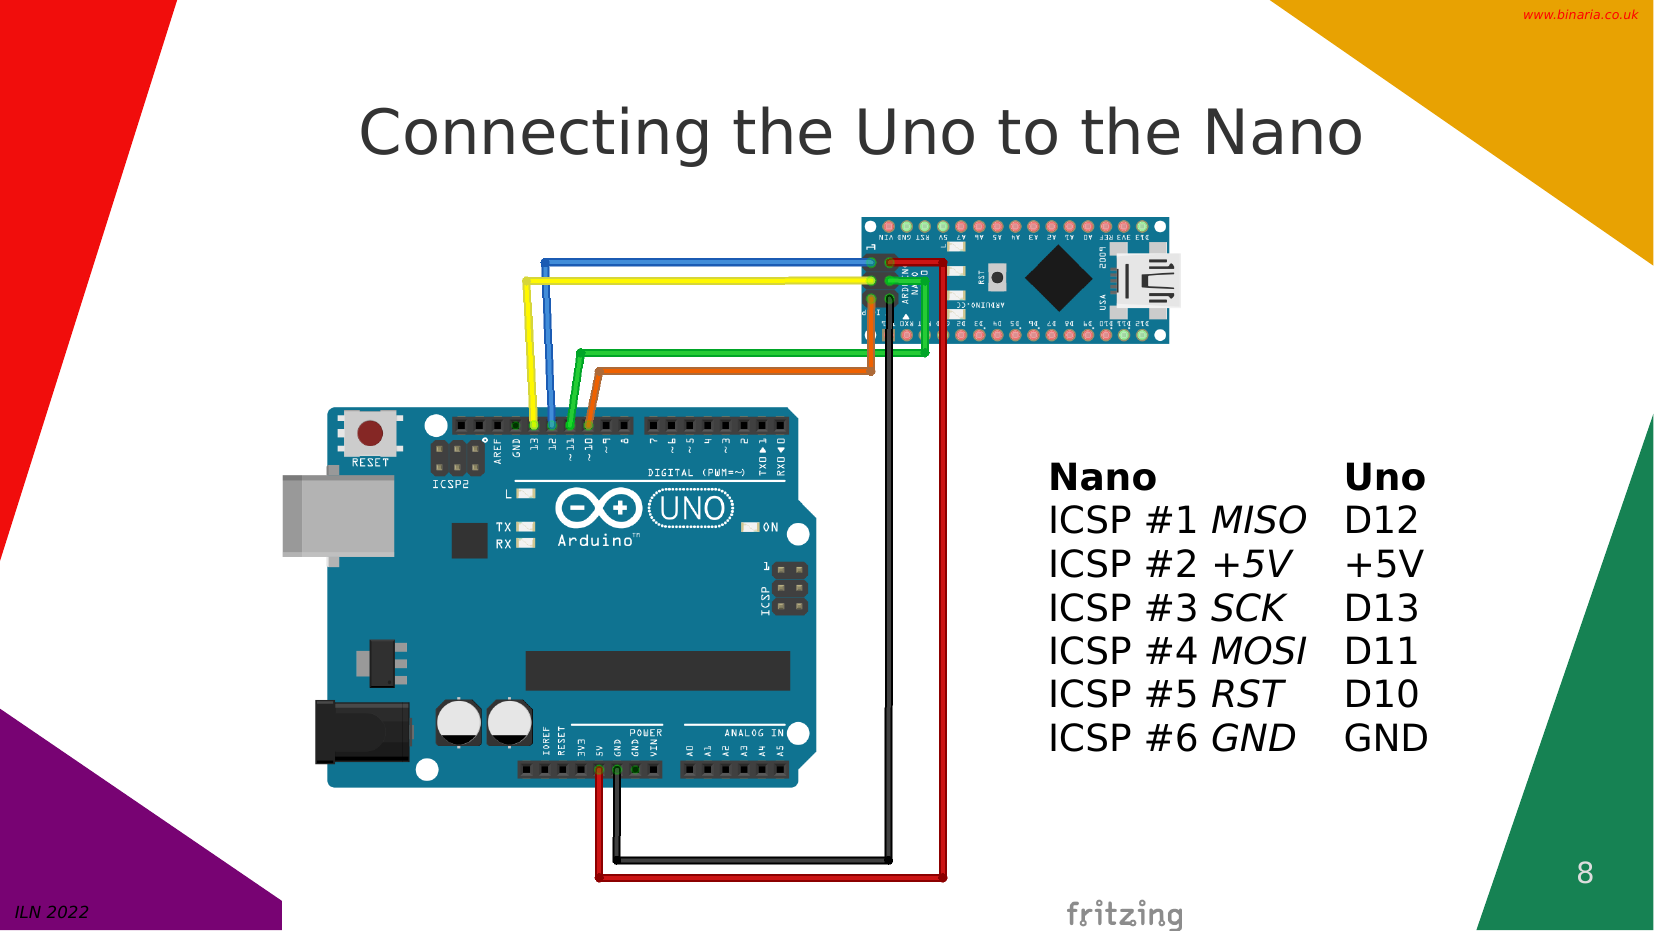

www.binaria.co.uk
# Connecting the Uno to the Nano
Nano 			Uno
ICSP #1 MISO	D12
ICSP #2 +5V	+5V
ICSP #3 SCK	D13
ICSP #4 MOSI	D11
ICSP #5 RST	D10
ICSP #6 GND	GND
8
ILN 2022